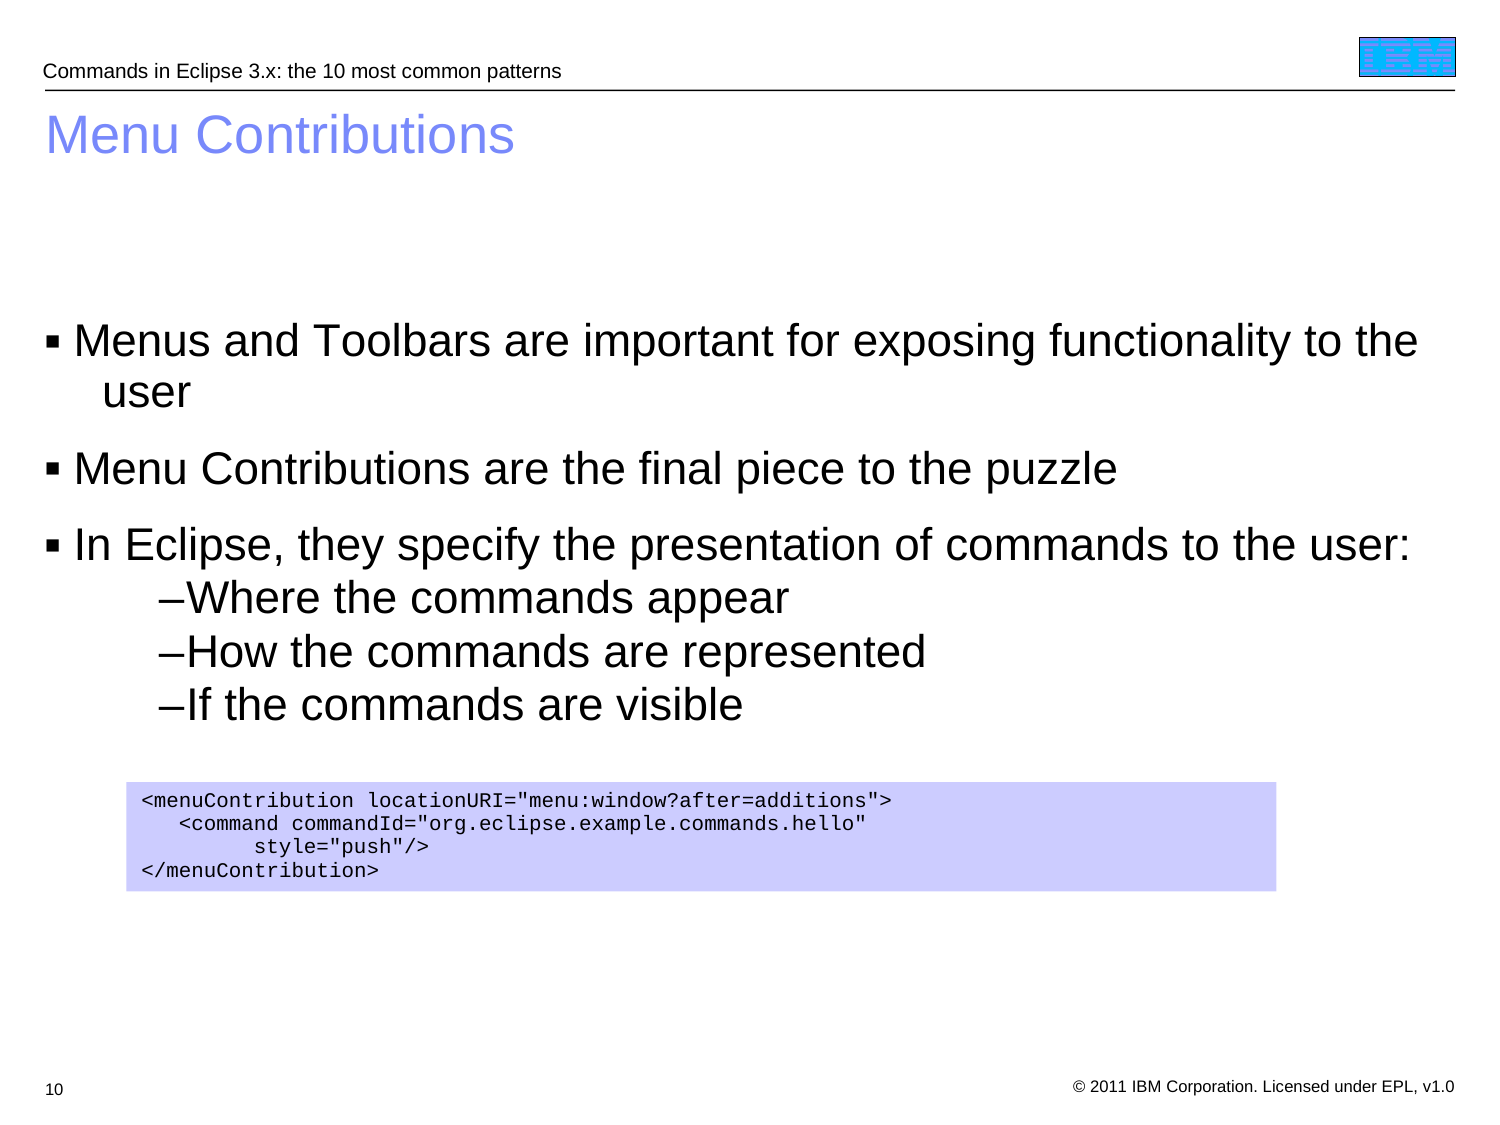

Commands in Eclipse 3.x: the 10 most common patterns
# Menu Contributions
Menus and Toolbars are important for exposing functionality to the user
Menu Contributions are the final piece to the puzzle
In Eclipse, they specify the presentation of commands to the user:
Where the commands appear
How the commands are represented
If the commands are visible
<menuContribution locationURI="menu:window?after=additions">
 <command commandId="org.eclipse.example.commands.hello"
 style="push"/>
</menuContribution>
10